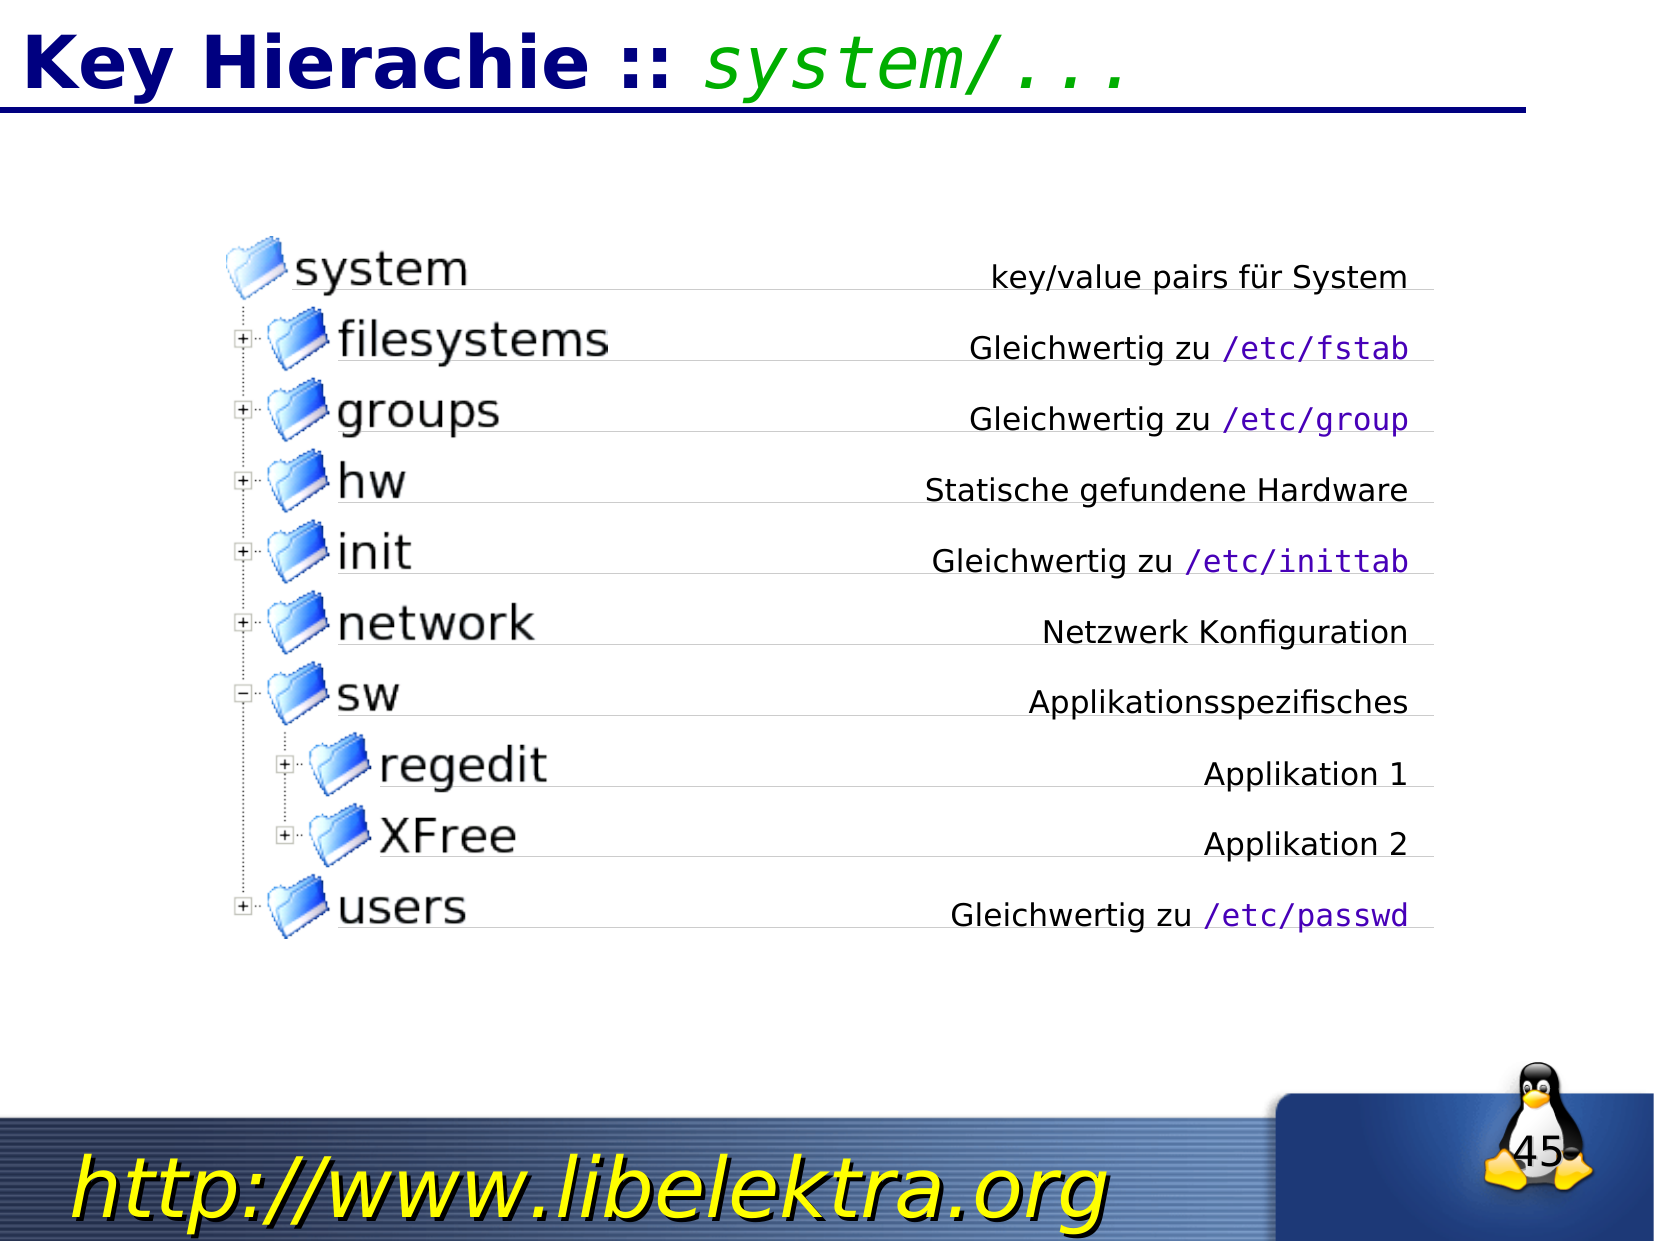

Key Hierachie :: system/...
key/value pairs für System
Gleichwertig zu /etc/fstab
Gleichwertig zu /etc/group
Statische gefundene Hardware
Gleichwertig zu /etc/inittab
Netzwerk Konfiguration
Applikationsspezifisches
Applikation 1
Applikation 2
Gleichwertig zu /etc/passwd